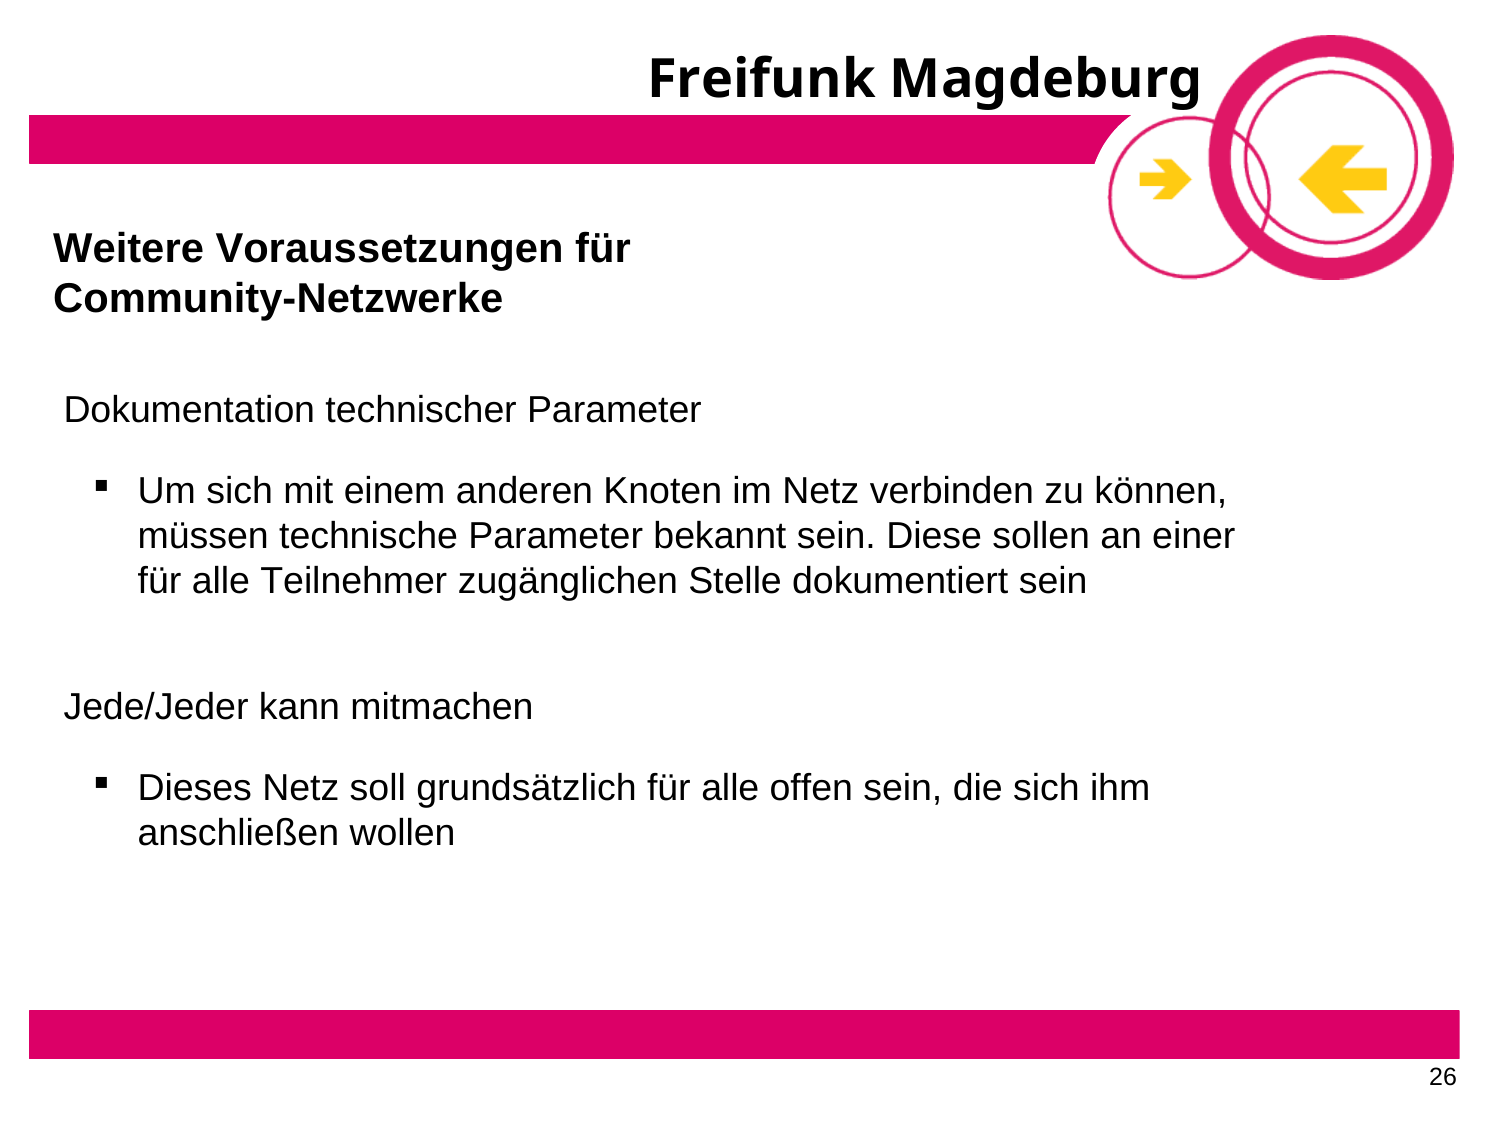

Weitere Voraussetzungen für
Community-Netzwerke
Dokumentation technischer Parameter
Um sich mit einem anderen Knoten im Netz verbinden zu können, müssen technische Parameter bekannt sein. Diese sollen an einer für alle Teilnehmer zugänglichen Stelle dokumentiert sein
Jede/Jeder kann mitmachen
Dieses Netz soll grundsätzlich für alle offen sein, die sich ihm anschließen wollen
26